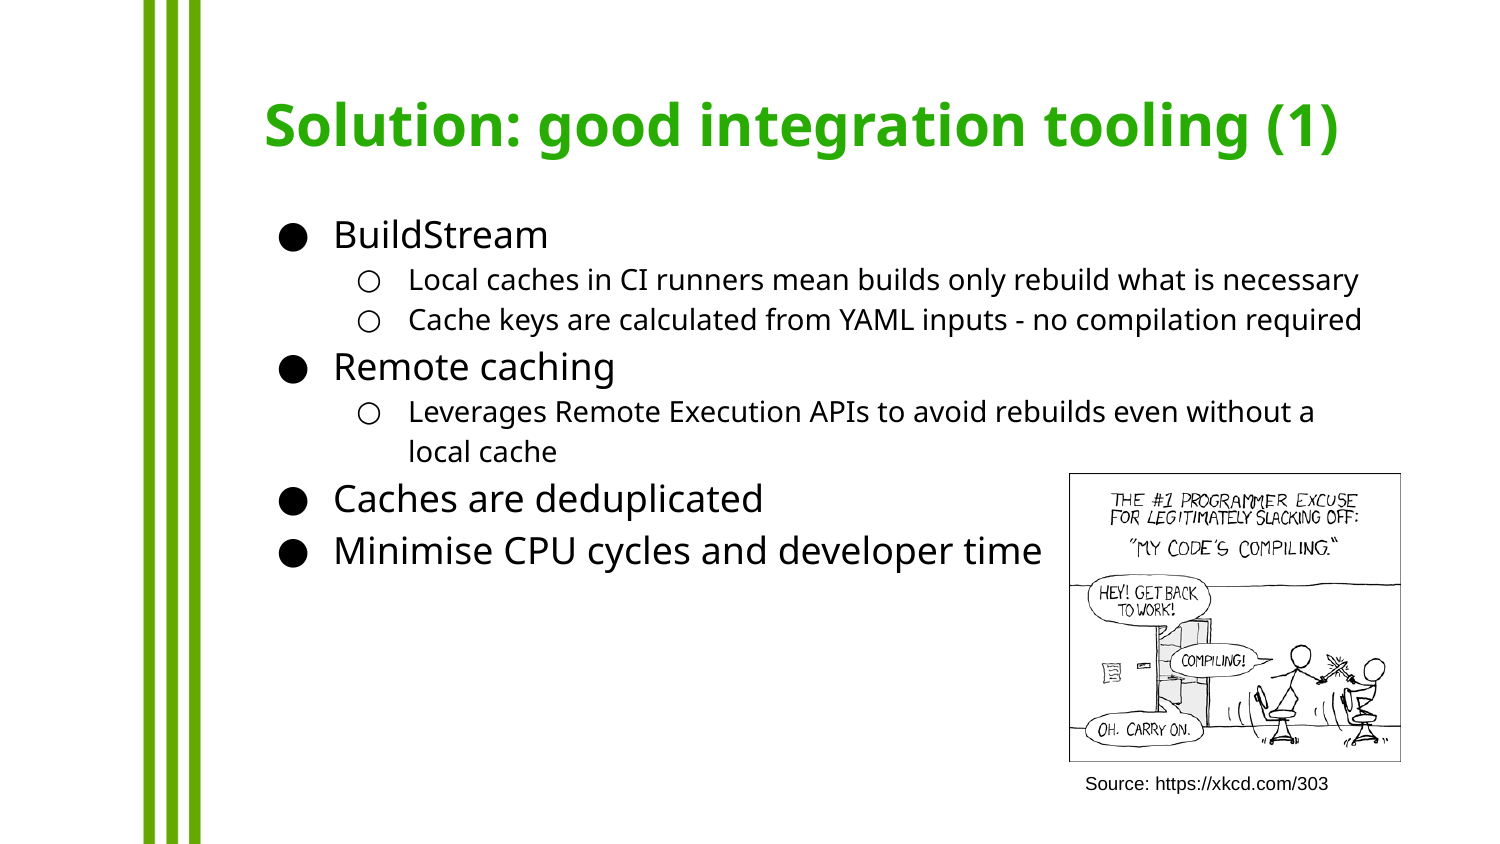

# Solution: good integration tooling (1)
BuildStream
Local caches in CI runners mean builds only rebuild what is necessary
Cache keys are calculated from YAML inputs - no compilation required
Remote caching
Leverages Remote Execution APIs to avoid rebuilds even without a local cache
Caches are deduplicated
Minimise CPU cycles and developer time
Source: https://xkcd.com/303